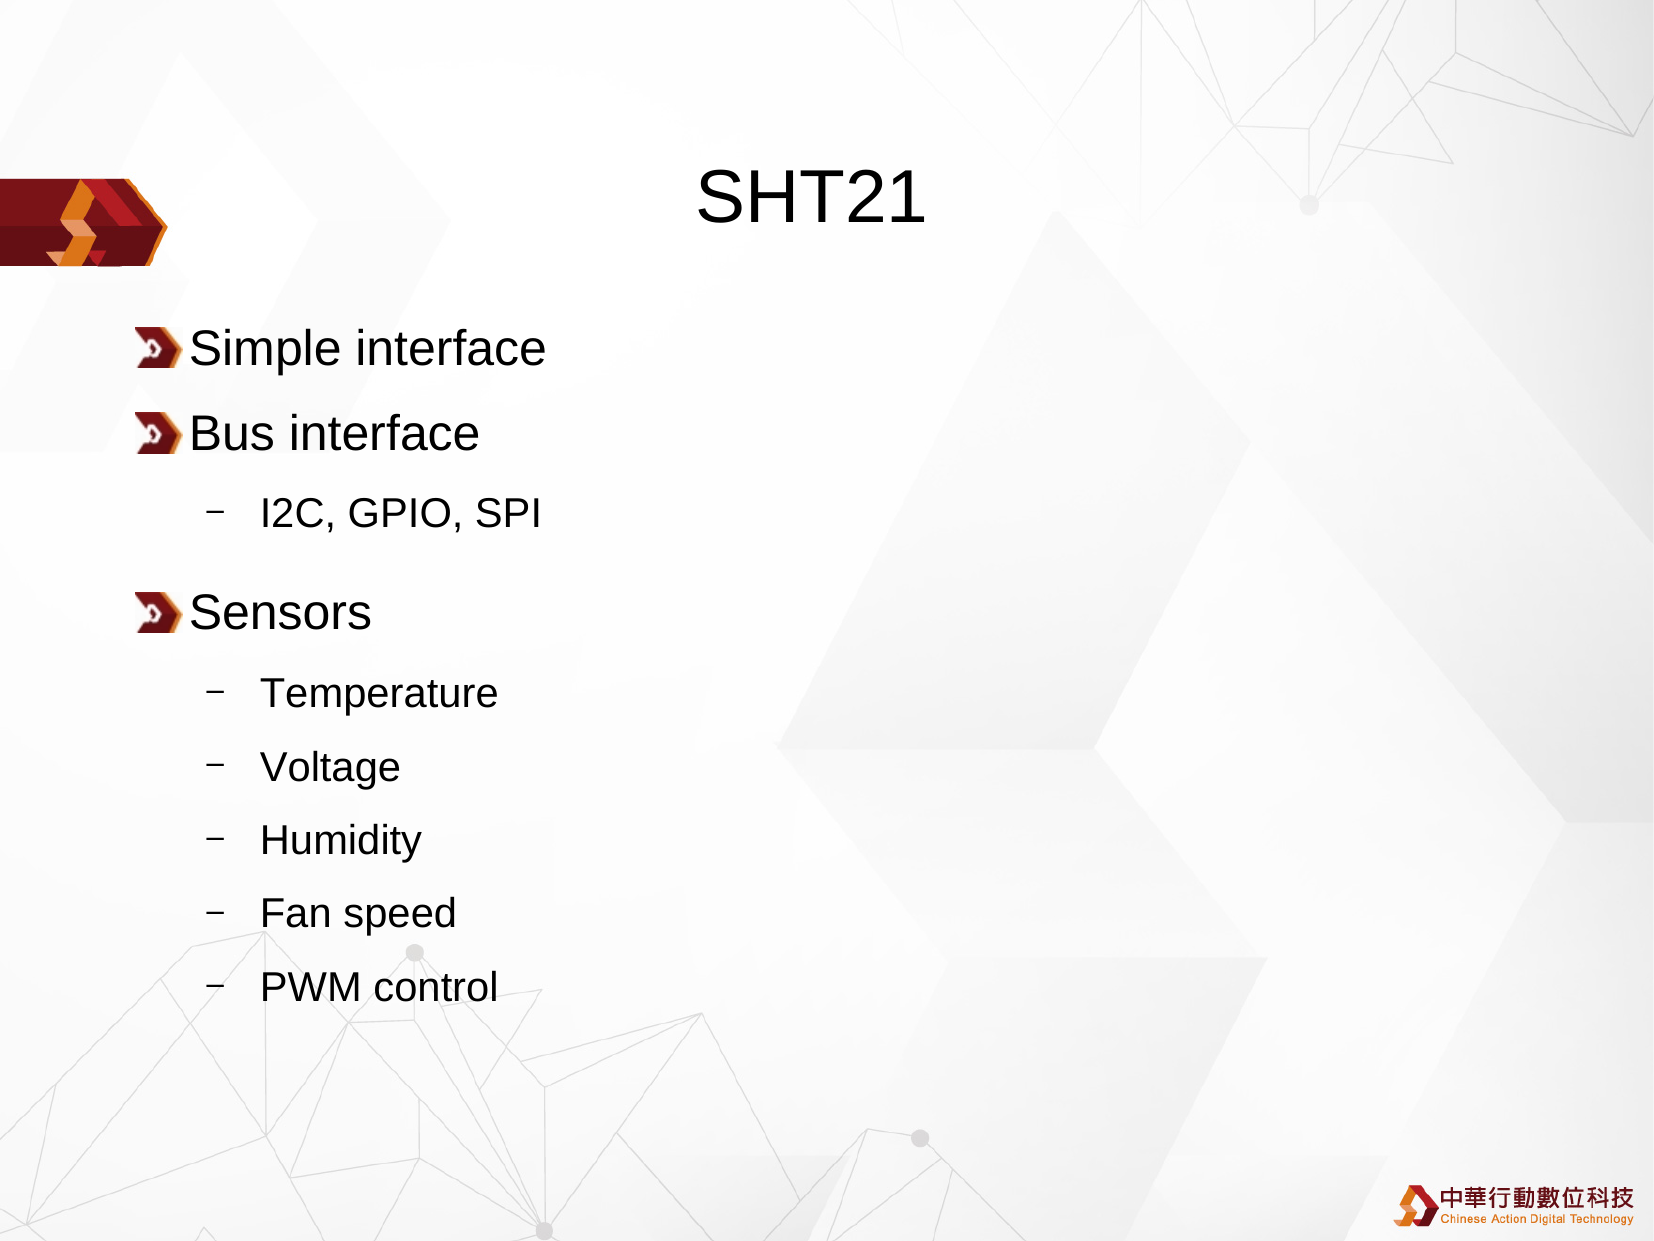

# SHT21
Simple interface
Bus interface
I2C, GPIO, SPI
Sensors
Temperature
Voltage
Humidity
Fan speed
PWM control